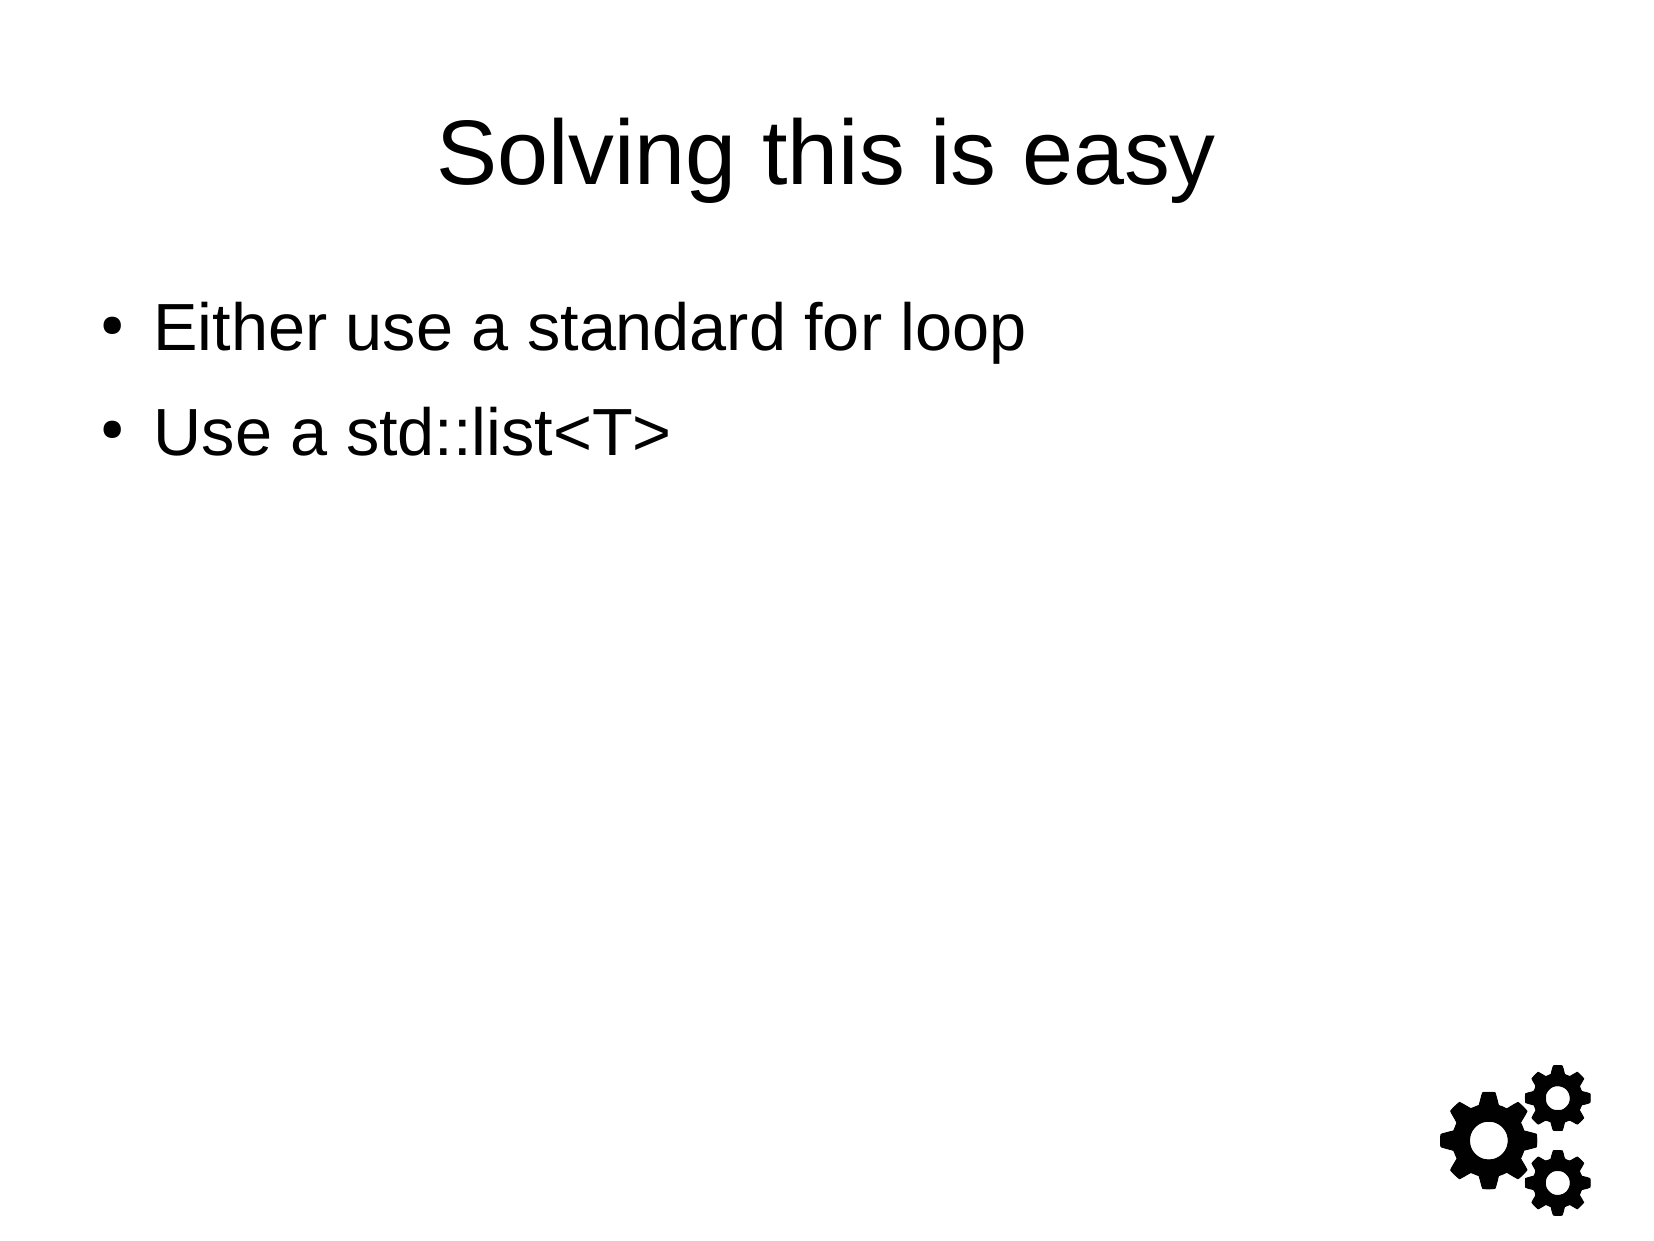

# Solving this is easy
Either use a standard for loop
Use a std::list<T>